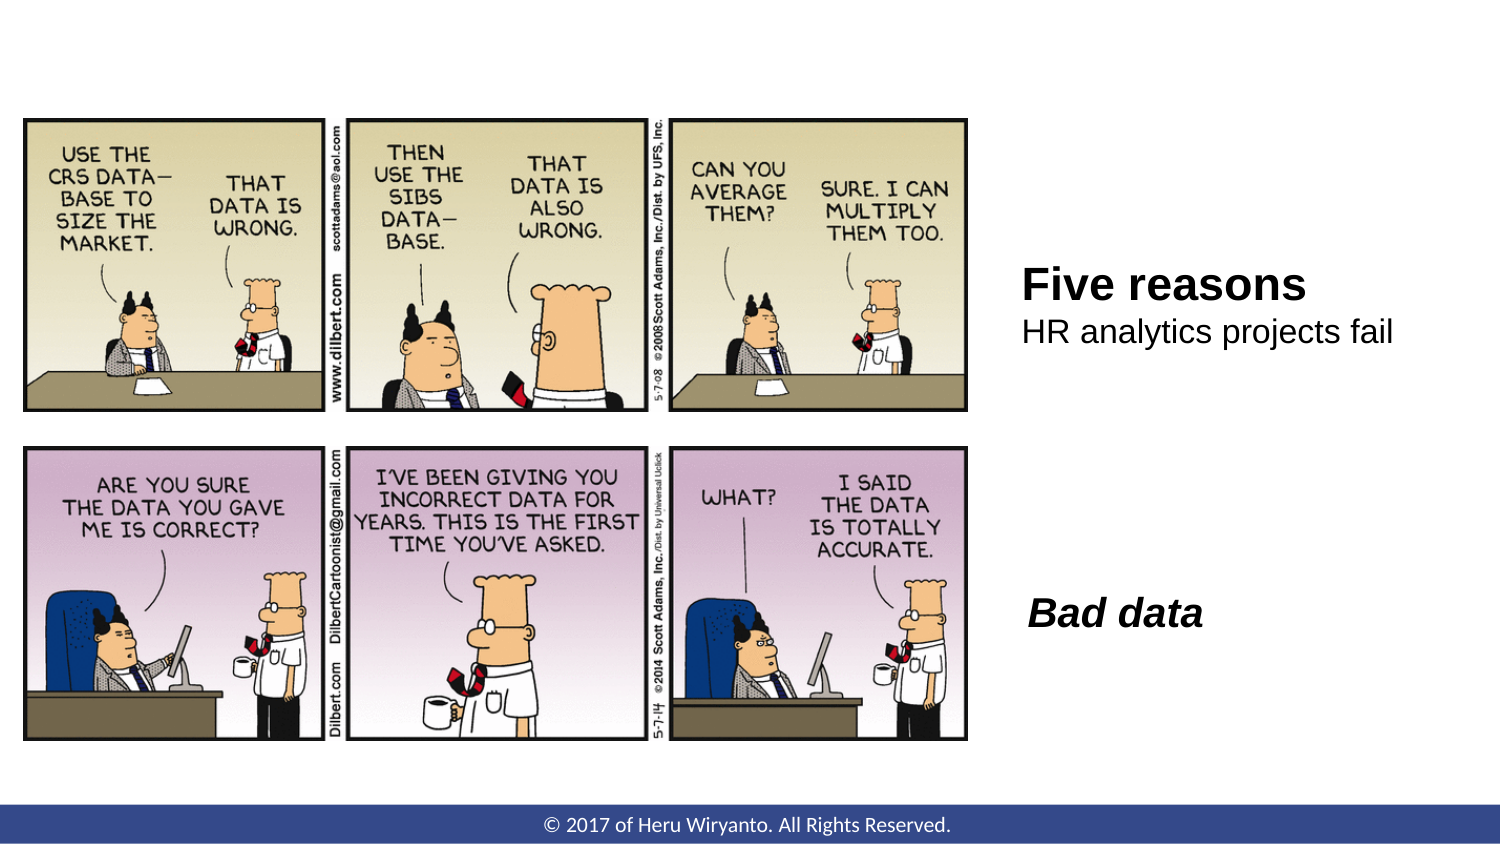

# Five reasons HR analytics projects fail
Bad data